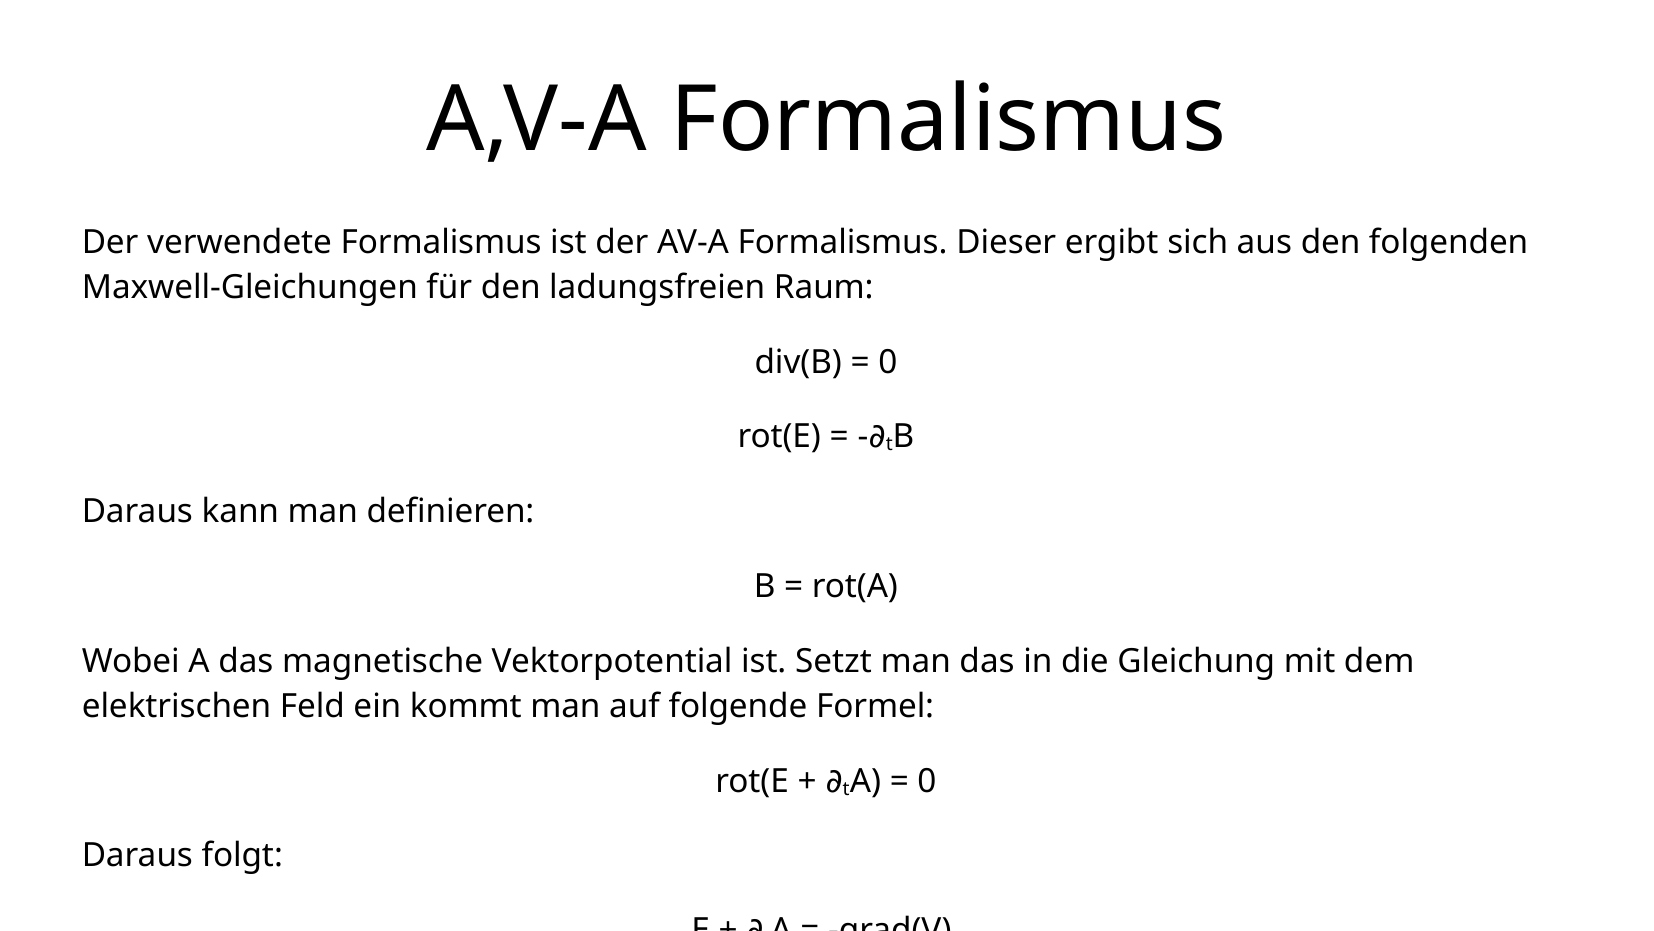

# A,V-A Formalismus
Der verwendete Formalismus ist der AV-A Formalismus. Dieser ergibt sich aus den folgenden Maxwell-Gleichungen für den ladungsfreien Raum:
div(B) = 0
rot(E) = -∂tB
Daraus kann man definieren:
B = rot(A)
Wobei A das magnetische Vektorpotential ist. Setzt man das in die Gleichung mit dem elektrischen Feld ein kommt man auf folgende Formel:
rot(E + ∂tA) = 0
Daraus folgt:
E + ∂tA = -grad(V)